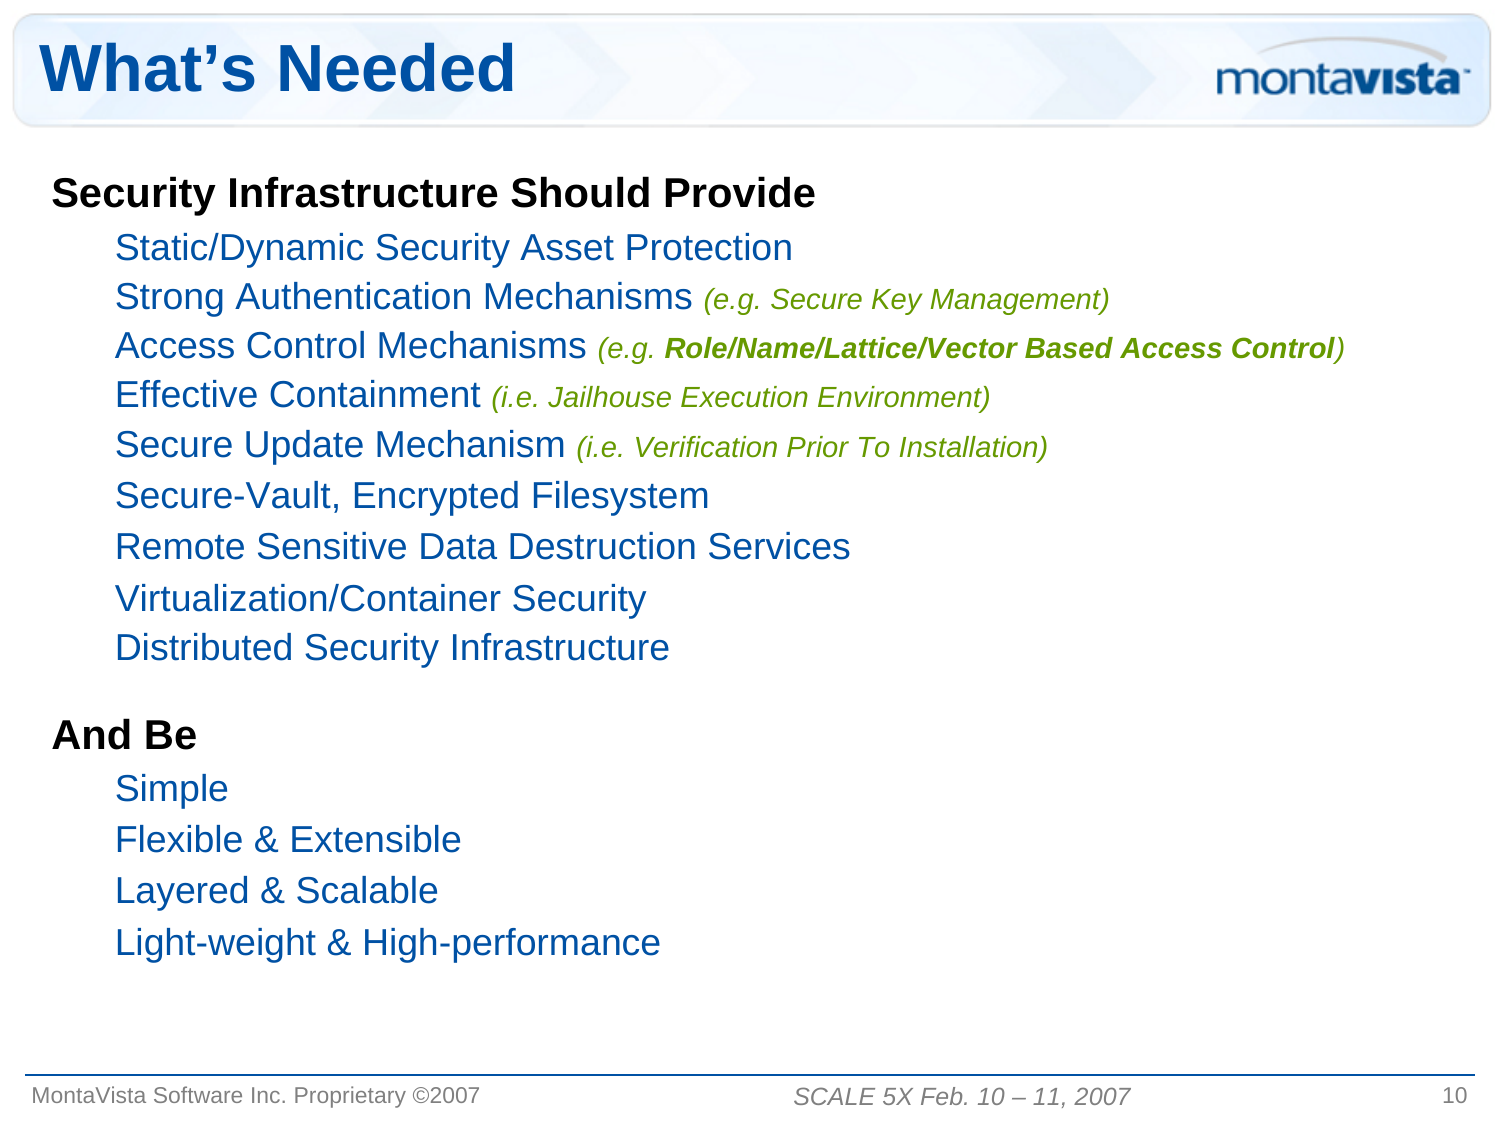

# What’s Needed
 Security Infrastructure Should Provide
Static/Dynamic Security Asset Protection
Strong Authentication Mechanisms (e.g. Secure Key Management)
Access Control Mechanisms (e.g. Role/Name/Lattice/Vector Based Access Control)
Effective Containment (i.e. Jailhouse Execution Environment)
Secure Update Mechanism (i.e. Verification Prior To Installation)
Secure-Vault, Encrypted Filesystem
Remote Sensitive Data Destruction Services
Virtualization/Container Security
Distributed Security Infrastructure
 And Be
Simple
Flexible & Extensible
Layered & Scalable
Light-weight & High-performance
10